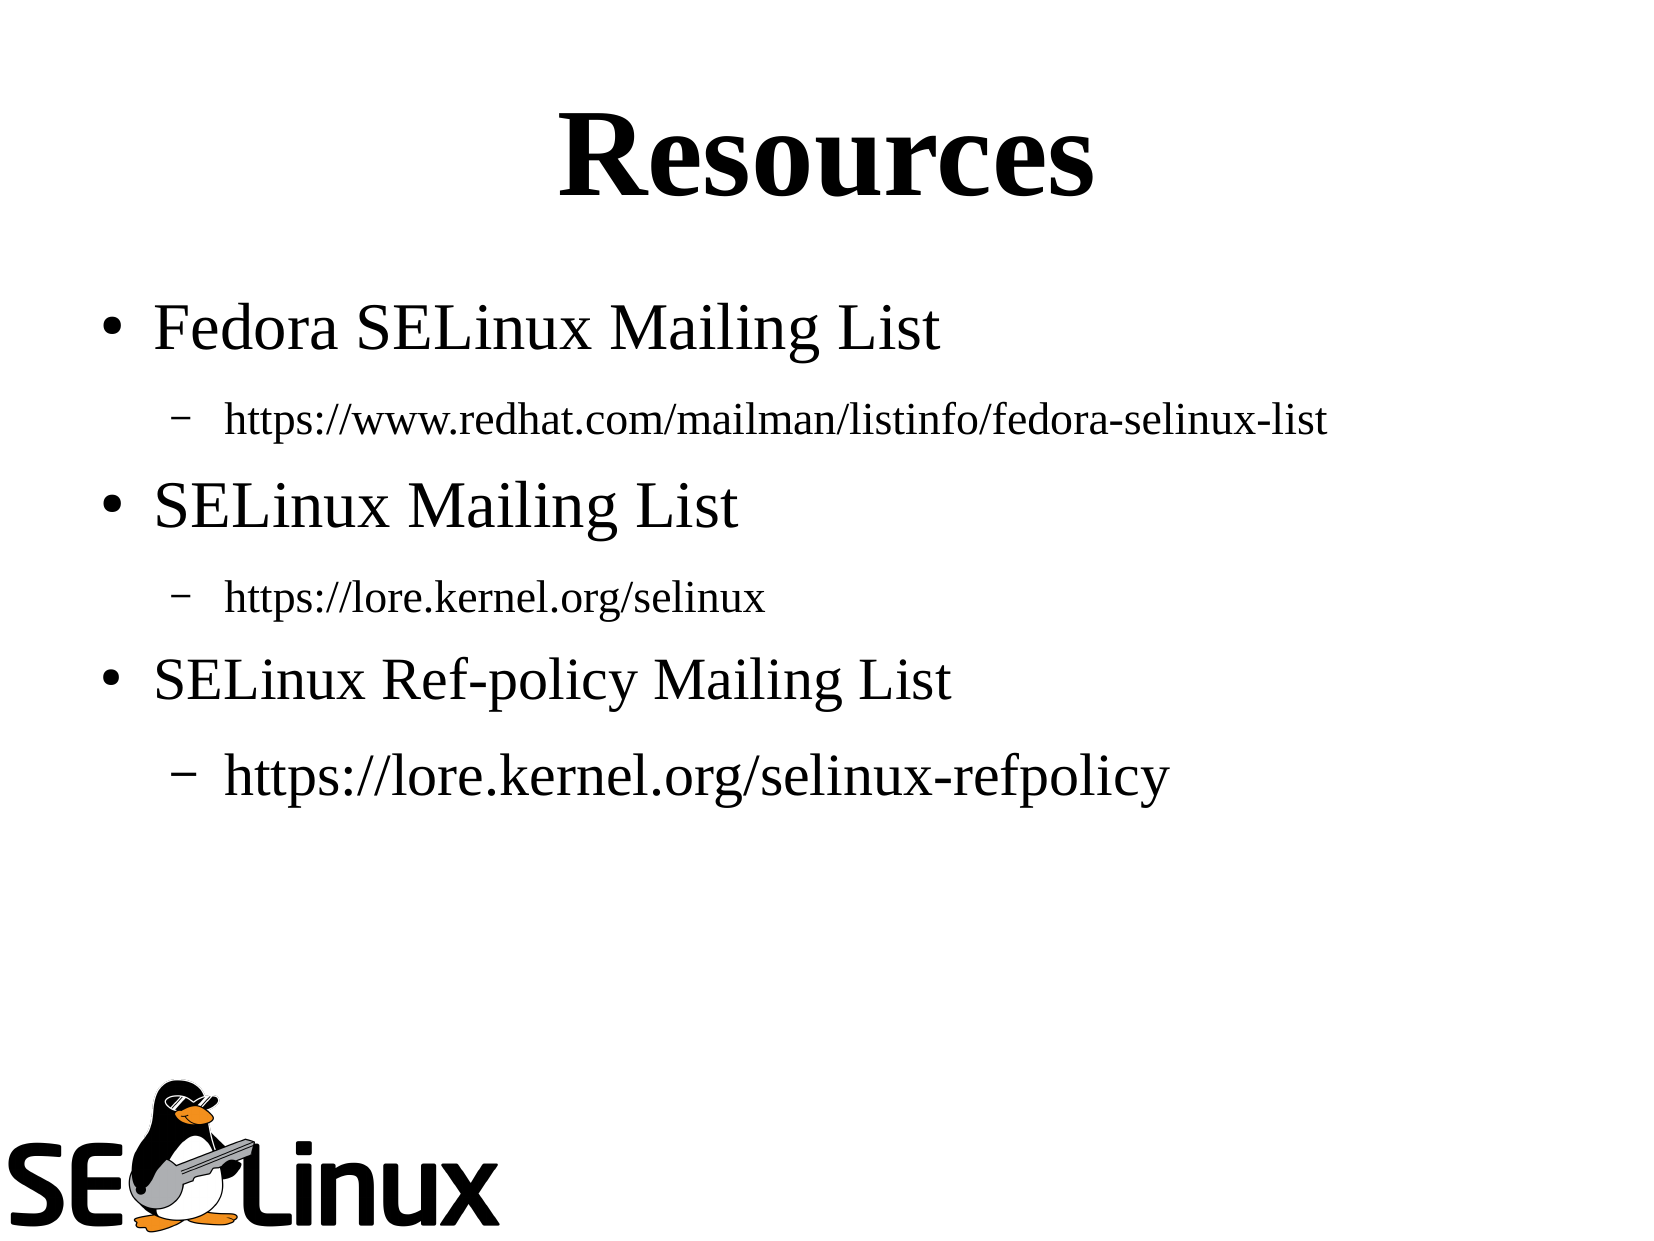

# Resources
Fedora SELinux Mailing List
https://www.redhat.com/mailman/listinfo/fedora-selinux-list
SELinux Mailing List
https://lore.kernel.org/selinux
SELinux Ref-policy Mailing List
https://lore.kernel.org/selinux-refpolicy